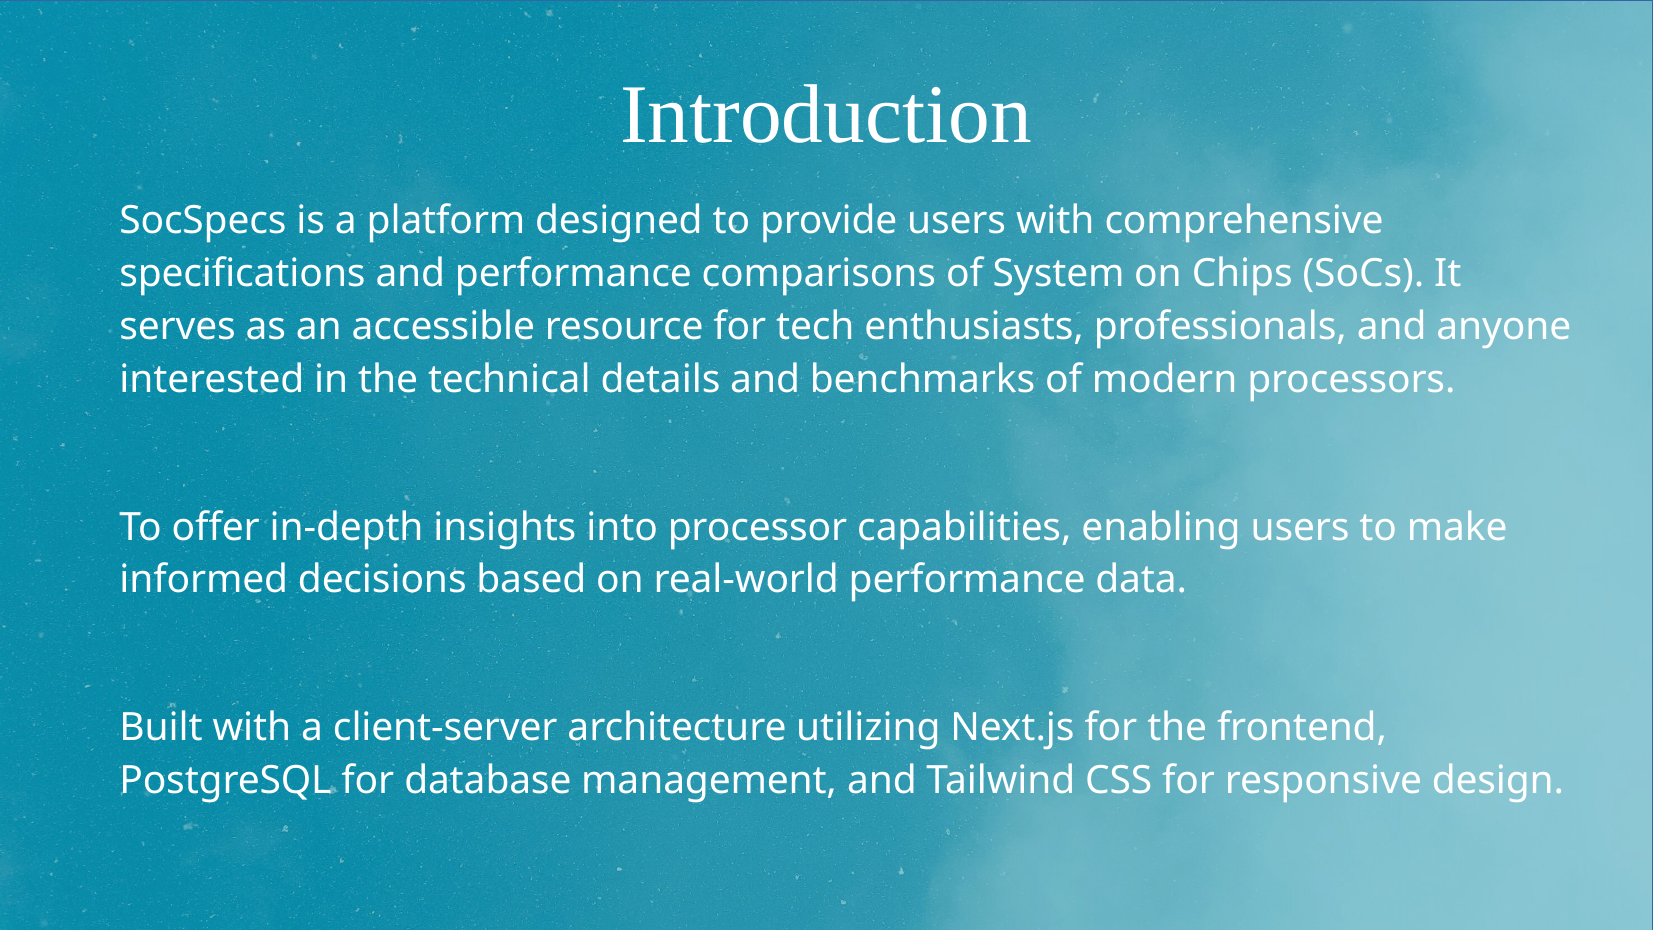

# Introduction
SocSpecs is a platform designed to provide users with comprehensive specifications and performance comparisons of System on Chips (SoCs). It serves as an accessible resource for tech enthusiasts, professionals, and anyone interested in the technical details and benchmarks of modern processors.
To offer in-depth insights into processor capabilities, enabling users to make informed decisions based on real-world performance data.
Built with a client-server architecture utilizing Next.js for the frontend, PostgreSQL for database management, and Tailwind CSS for responsive design.